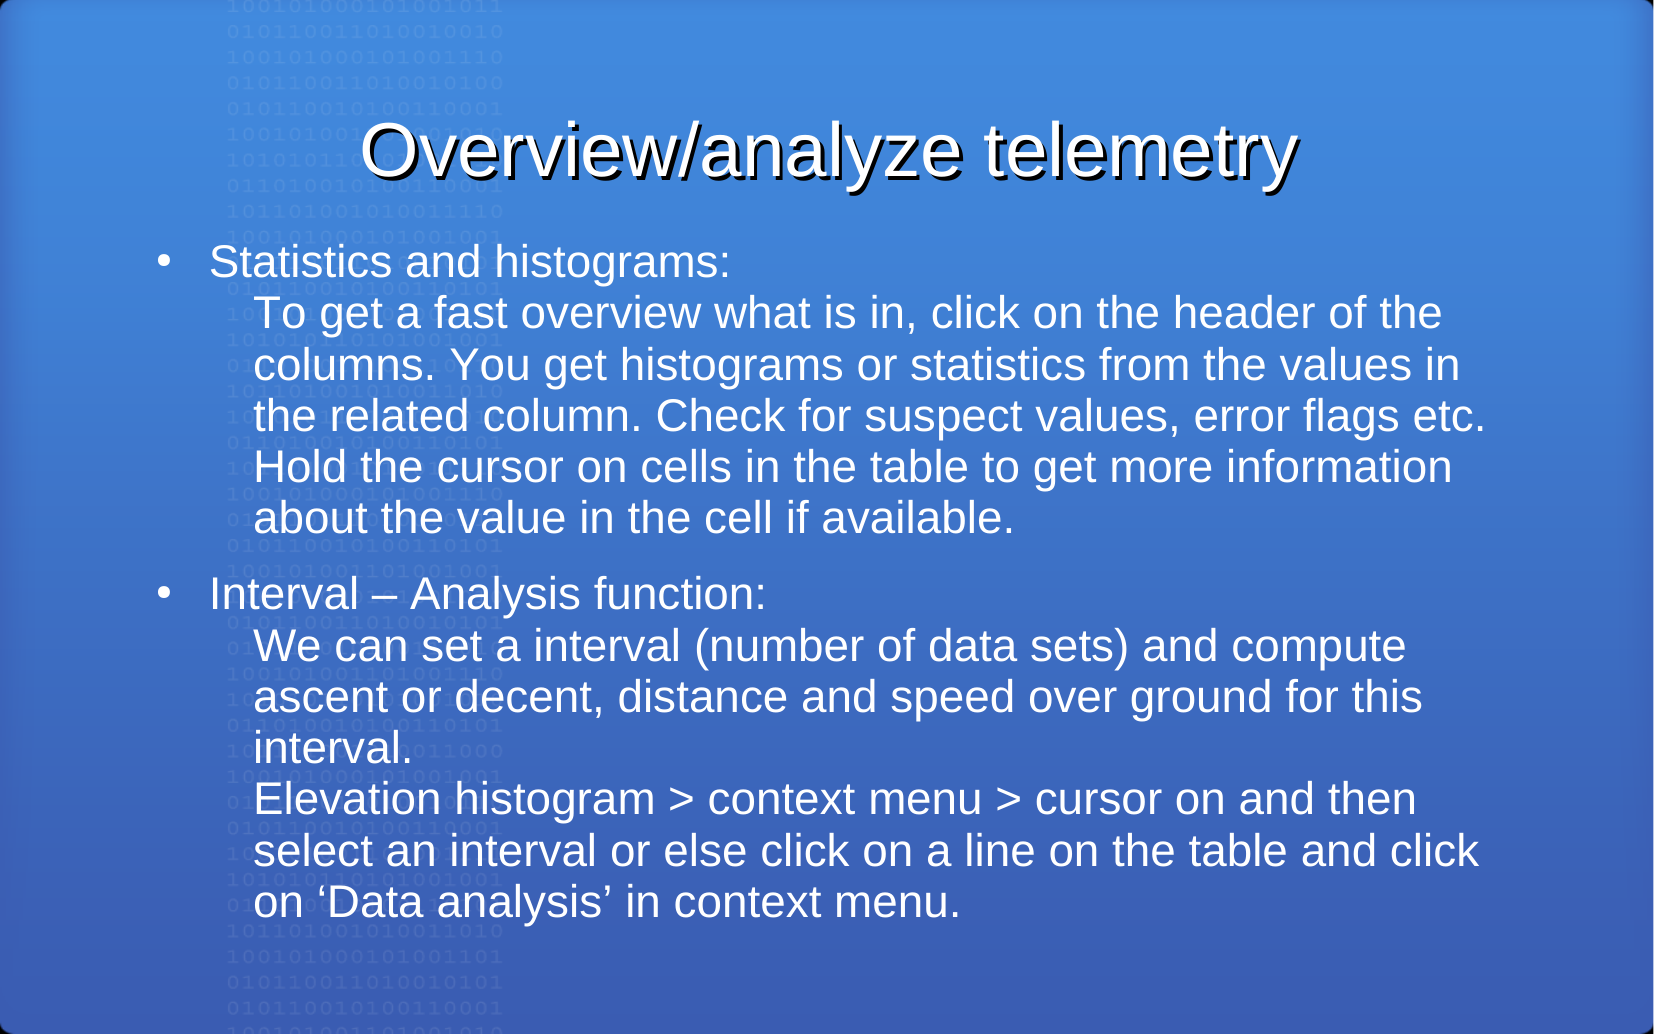

# Overview/analyze telemetry
Statistics and histograms:
To get a fast overview what is in, click on the header of the columns. You get histograms or statistics from the values in the related column. Check for suspect values, error flags etc. Hold the cursor on cells in the table to get more information about the value in the cell if available.
Interval – Analysis function:
We can set a interval (number of data sets) and compute ascent or decent, distance and speed over ground for this interval.
Elevation histogram > context menu > cursor on and then select an interval or else click on a line on the table and click on ‘Data analysis’ in context menu.